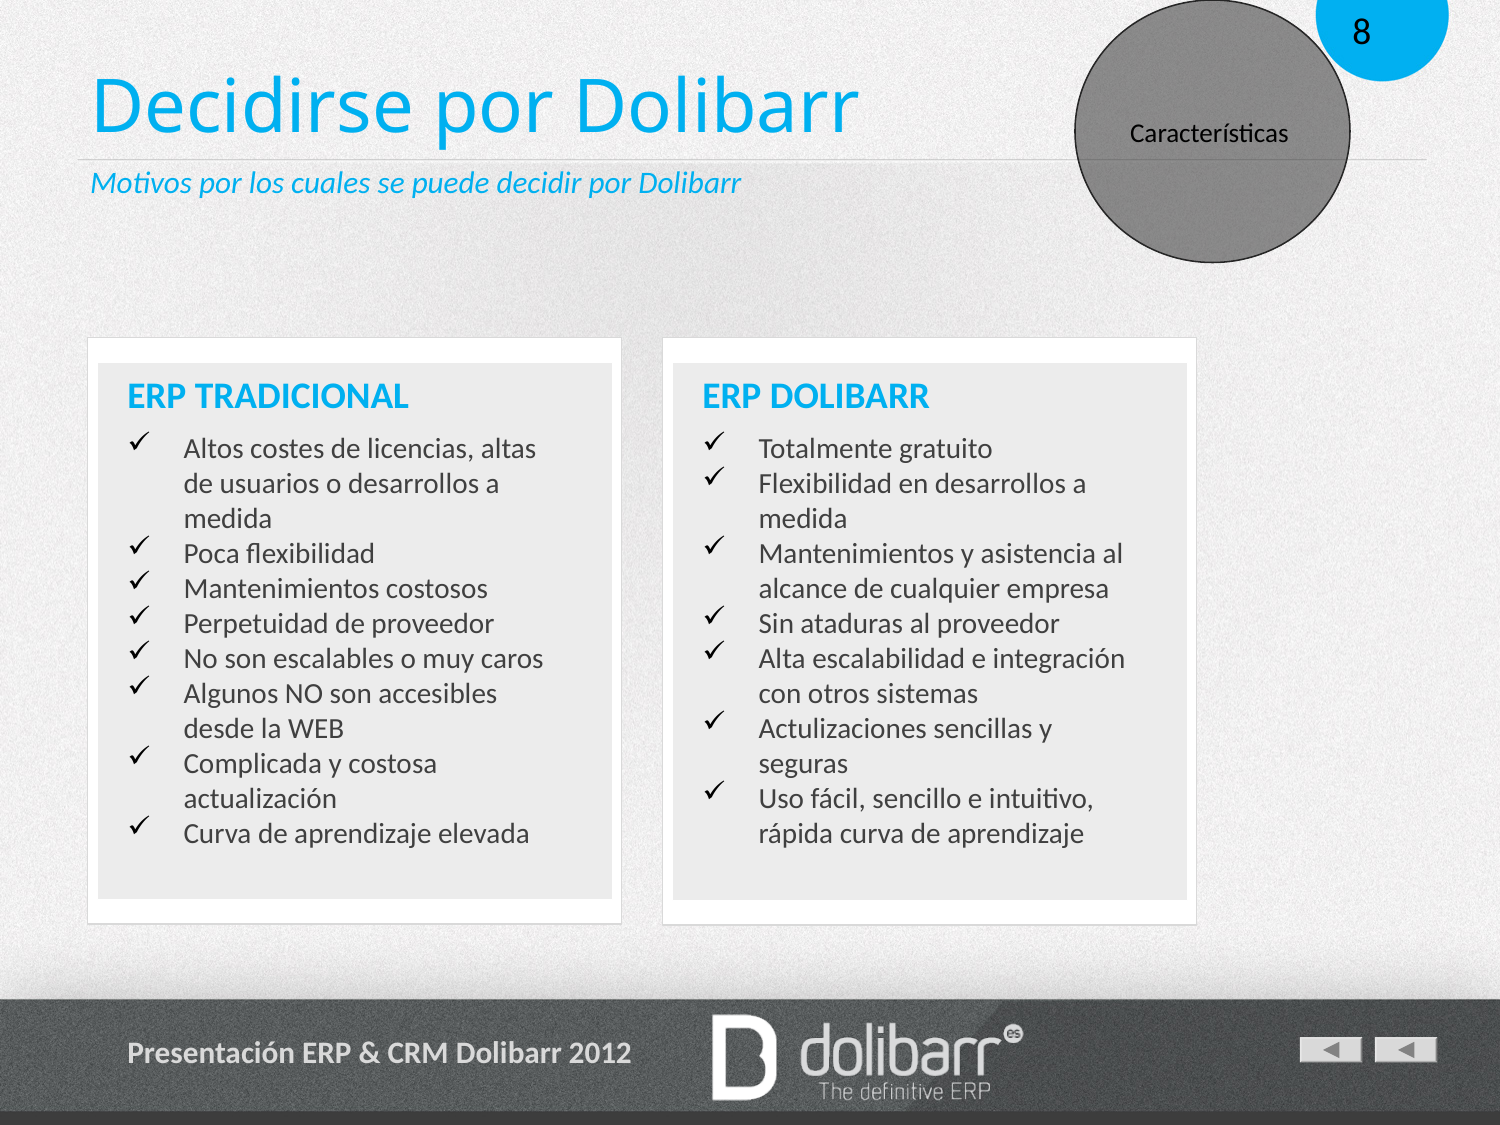

Características
Erp/Crm
open source
web
# Decidirse por Dolibarr
Motivos por los cuales se puede decidir por Dolibarr
ERP TRADICIONAL
ERP DOLIBARR
Altos costes de licencias, altas de usuarios o desarrollos a medida
Poca flexibilidad
Mantenimientos costosos
Perpetuidad de proveedor
No son escalables o muy caros
Algunos NO son accesibles desde la WEB
Complicada y costosa actualización
Curva de aprendizaje elevada
Totalmente gratuito
Flexibilidad en desarrollos a medida
Mantenimientos y asistencia al alcance de cualquier empresa
Sin ataduras al proveedor
Alta escalabilidad e integración con otros sistemas
Actulizaciones sencillas y seguras
Uso fácil, sencillo e intuitivo, rápida curva de aprendizaje
Presentación ERP & CRM Dolibarr 2012